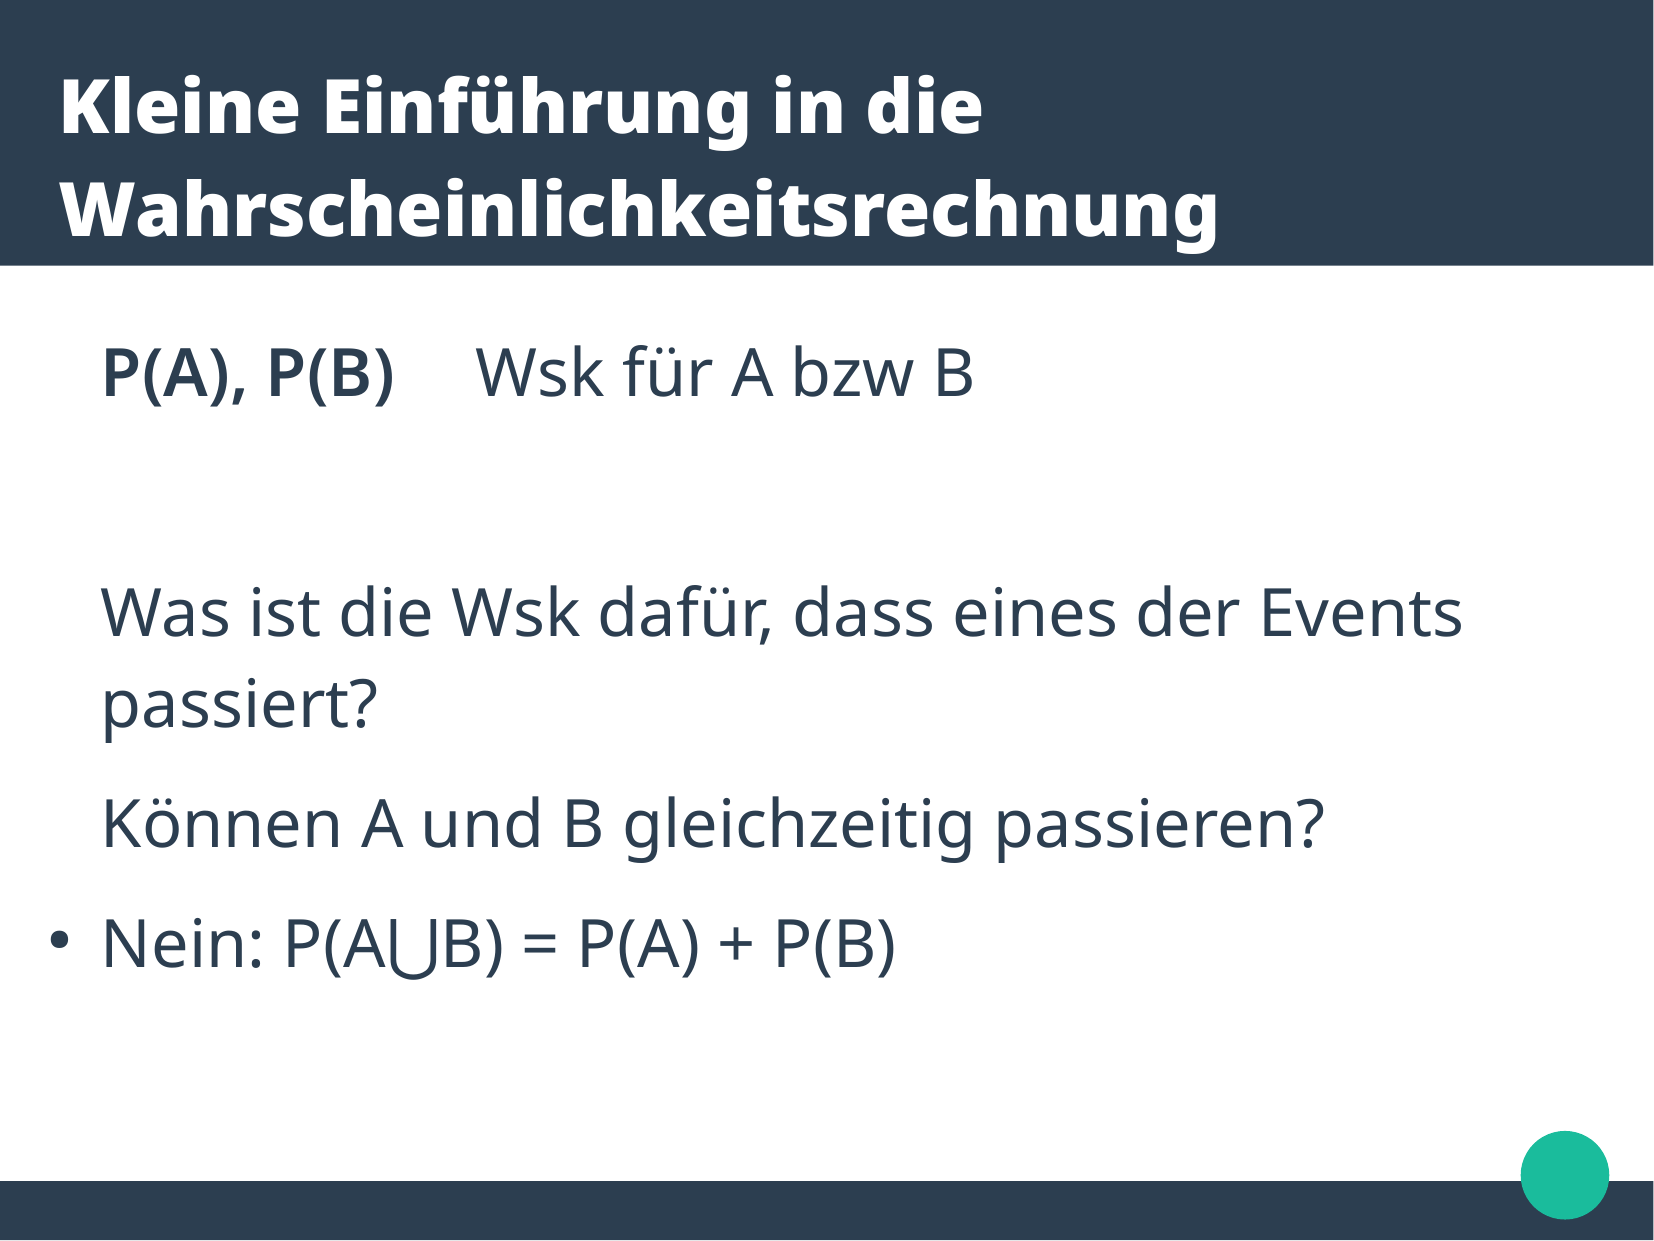

Kleine Einführung in die Wahrscheinlichkeitsrechnung
# P(A), P(B)		Wsk für A bzw B
Was ist die Wsk dafür, dass eines der Events passiert?
Können A und B gleichzeitig passieren?
Nein: P(A⋃B) = P(A) + P(B)